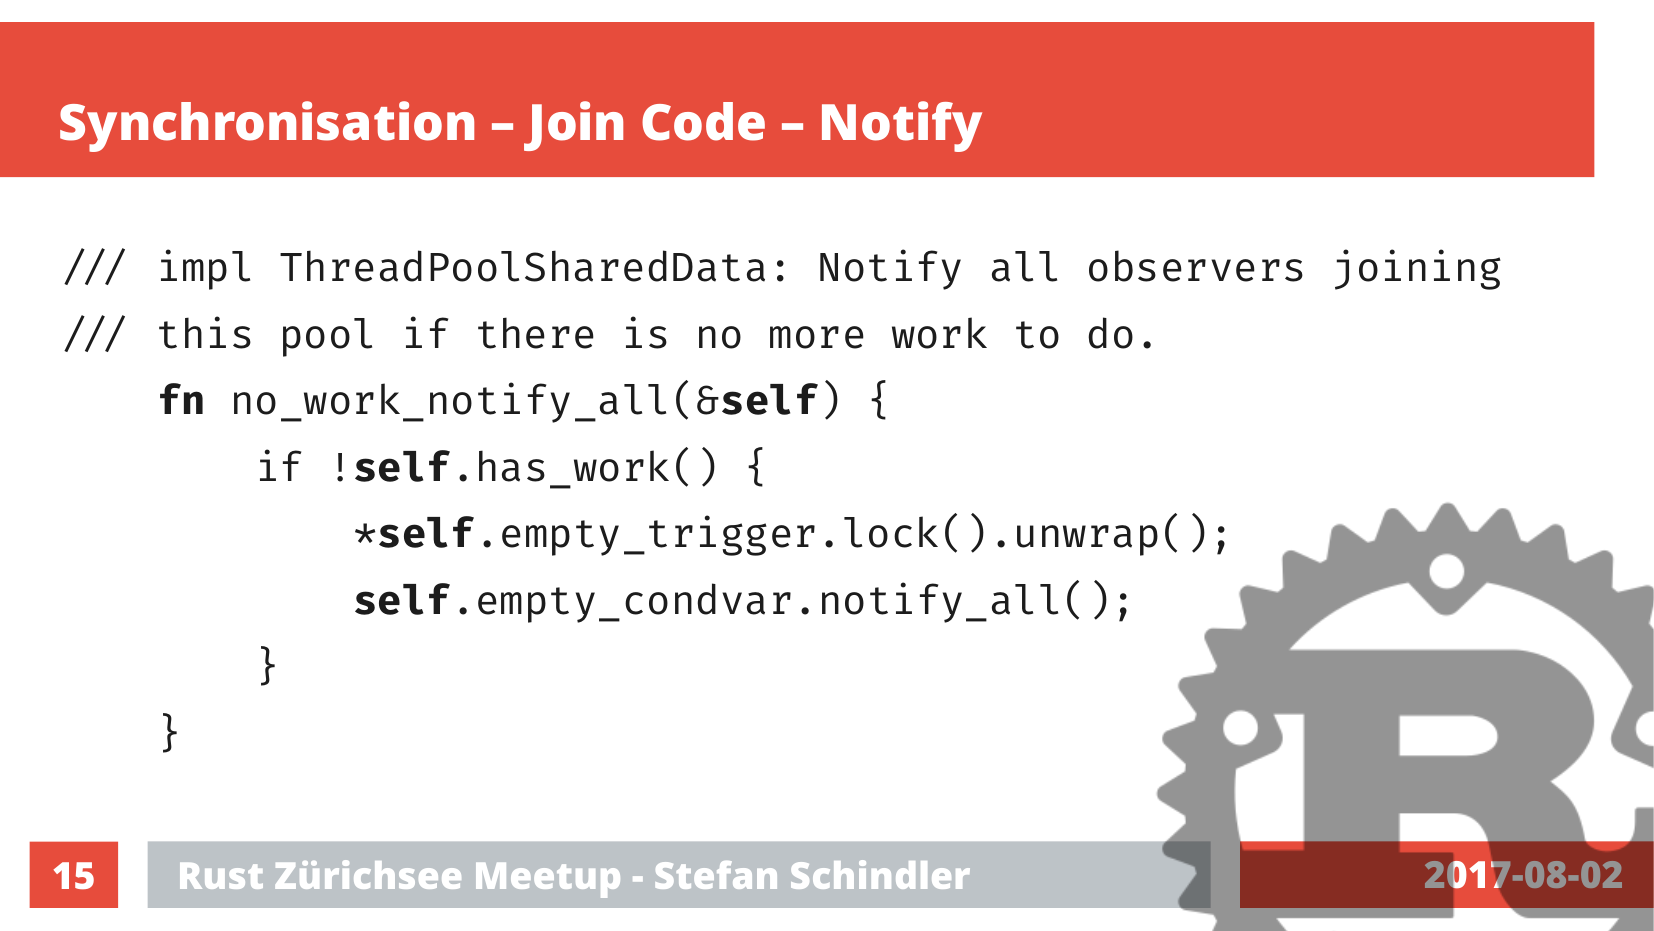

# Synchronisation – Join Code – Notify
/// impl ThreadPoolSharedData: Notify all observers joining
/// this pool if there is no more work to do.
 fn no_work_notify_all(&self) {
 if !self.has_work() {
 *self.empty_trigger.lock().unwrap();
 self.empty_condvar.notify_all();
 }
 }
15
Rust Zürichsee Meetup - Stefan Schindler
2017-08-02